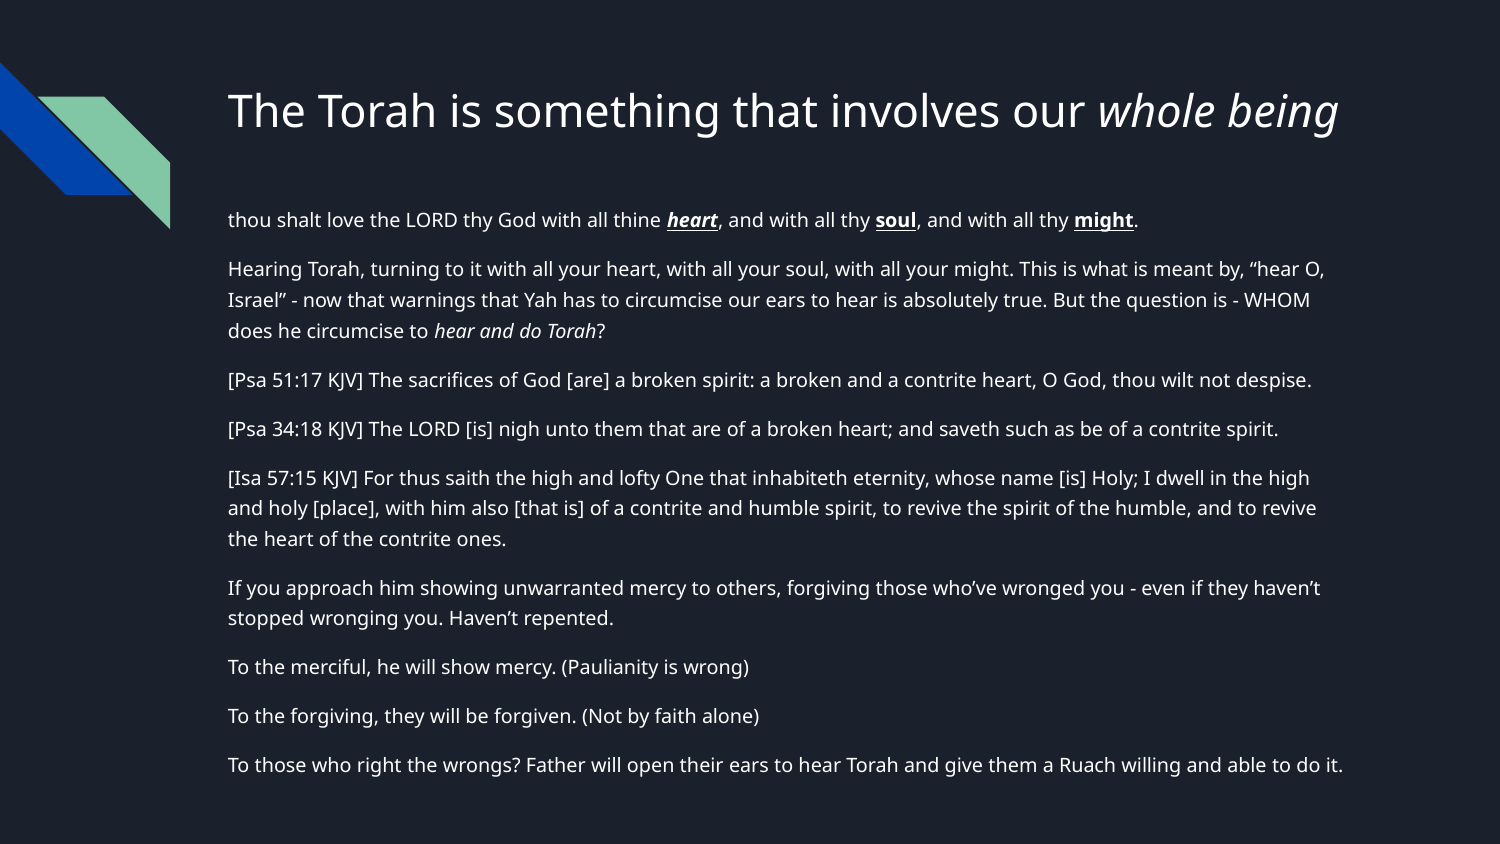

# The Torah is something that involves our whole being
thou shalt love the LORD thy God with all thine heart, and with all thy soul, and with all thy might.
Hearing Torah, turning to it with all your heart, with all your soul, with all your might. This is what is meant by, “hear O, Israel” - now that warnings that Yah has to circumcise our ears to hear is absolutely true. But the question is - WHOM does he circumcise to hear and do Torah?
[Psa 51:17 KJV] The sacrifices of God [are] a broken spirit: a broken and a contrite heart, O God, thou wilt not despise.
[Psa 34:18 KJV] The LORD [is] nigh unto them that are of a broken heart; and saveth such as be of a contrite spirit.
[Isa 57:15 KJV] For thus saith the high and lofty One that inhabiteth eternity, whose name [is] Holy; I dwell in the high and holy [place], with him also [that is] of a contrite and humble spirit, to revive the spirit of the humble, and to revive the heart of the contrite ones.
If you approach him showing unwarranted mercy to others, forgiving those who’ve wronged you - even if they haven’t stopped wronging you. Haven’t repented.
To the merciful, he will show mercy. (Paulianity is wrong)
To the forgiving, they will be forgiven. (Not by faith alone)
To those who right the wrongs? Father will open their ears to hear Torah and give them a Ruach willing and able to do it.